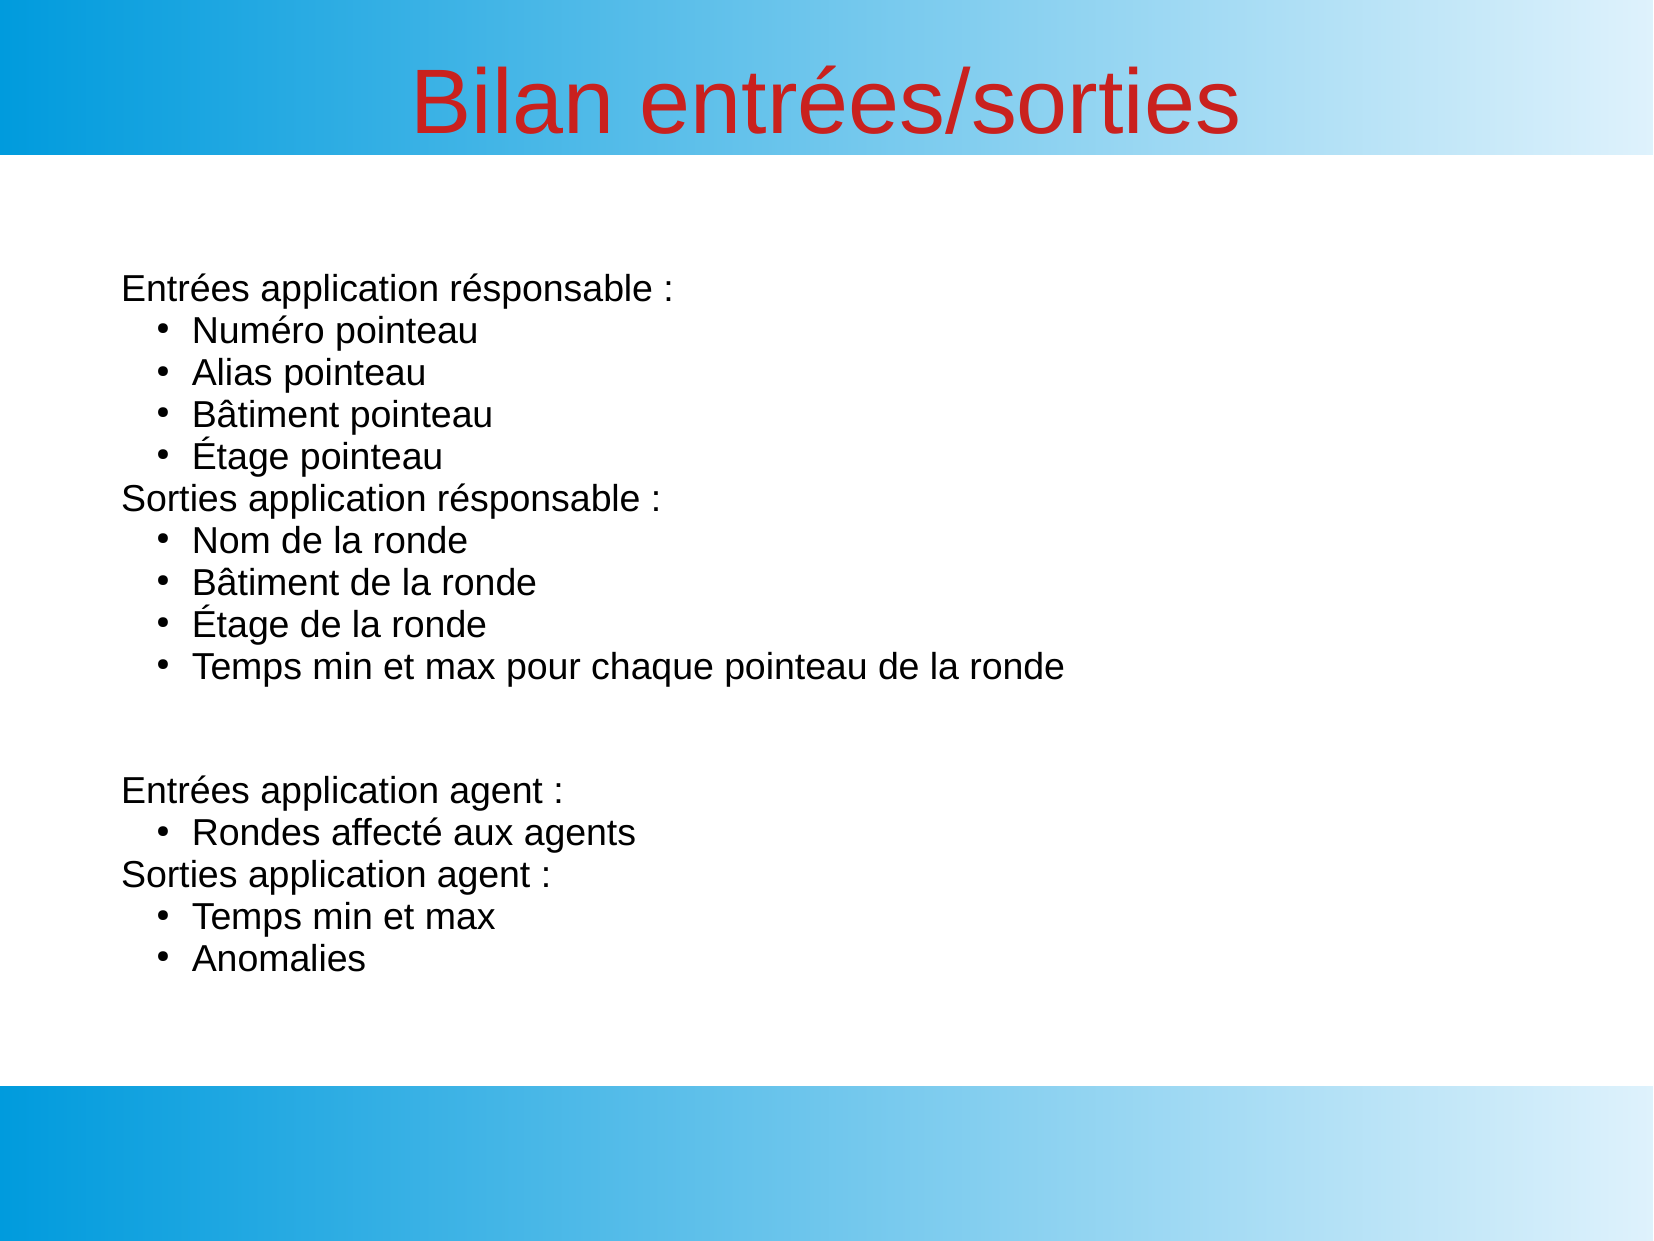

# Bilan entrées/sorties
Entrées application résponsable :
Numéro pointeau
Alias pointeau
Bâtiment pointeau
Étage pointeau
Sorties application résponsable :
Nom de la ronde
Bâtiment de la ronde
Étage de la ronde
Temps min et max pour chaque pointeau de la ronde
Entrées application agent :
Rondes affecté aux agents
Sorties application agent :
Temps min et max
Anomalies